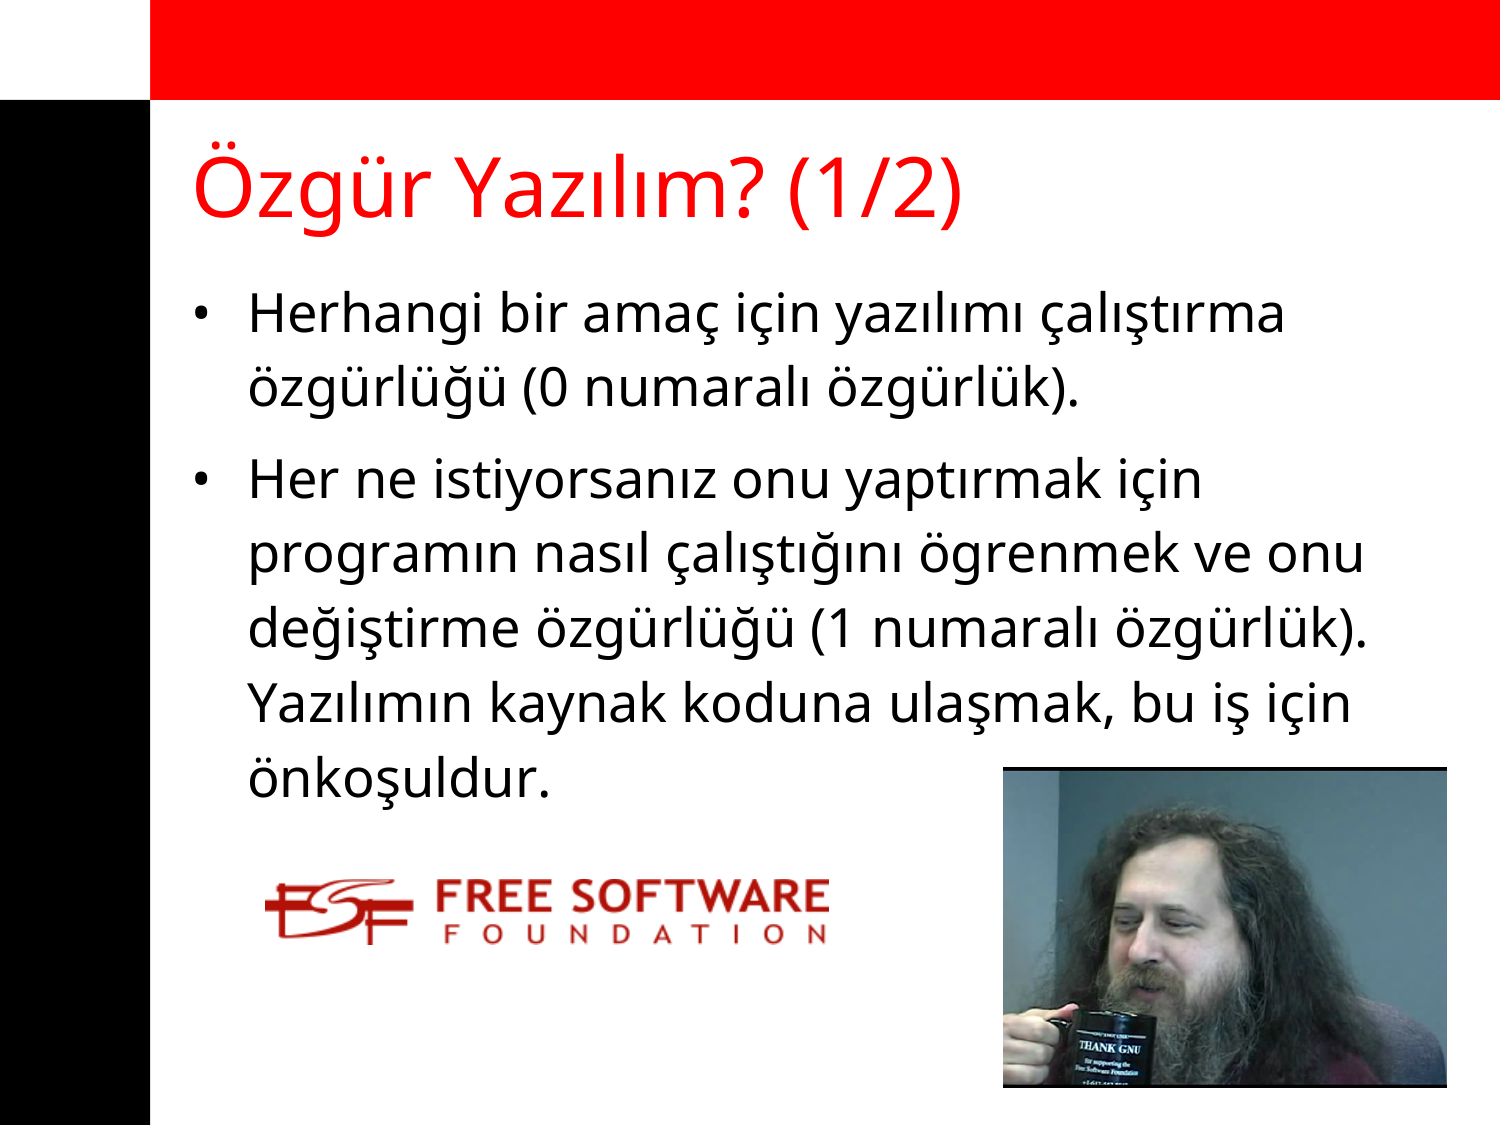

# Özgür Yazılım? (1/2)
Herhangi bir amaç için yazılımı çalıştırma özgürlüğü (0 numaralı özgürlük).
Her ne istiyorsanız onu yaptırmak için programın nasıl çalıştığını ögrenmek ve onu değiştirme özgürlüğü (1 numaralı özgürlük). Yazılımın kaynak koduna ulaşmak, bu iş için önkoşuldur.